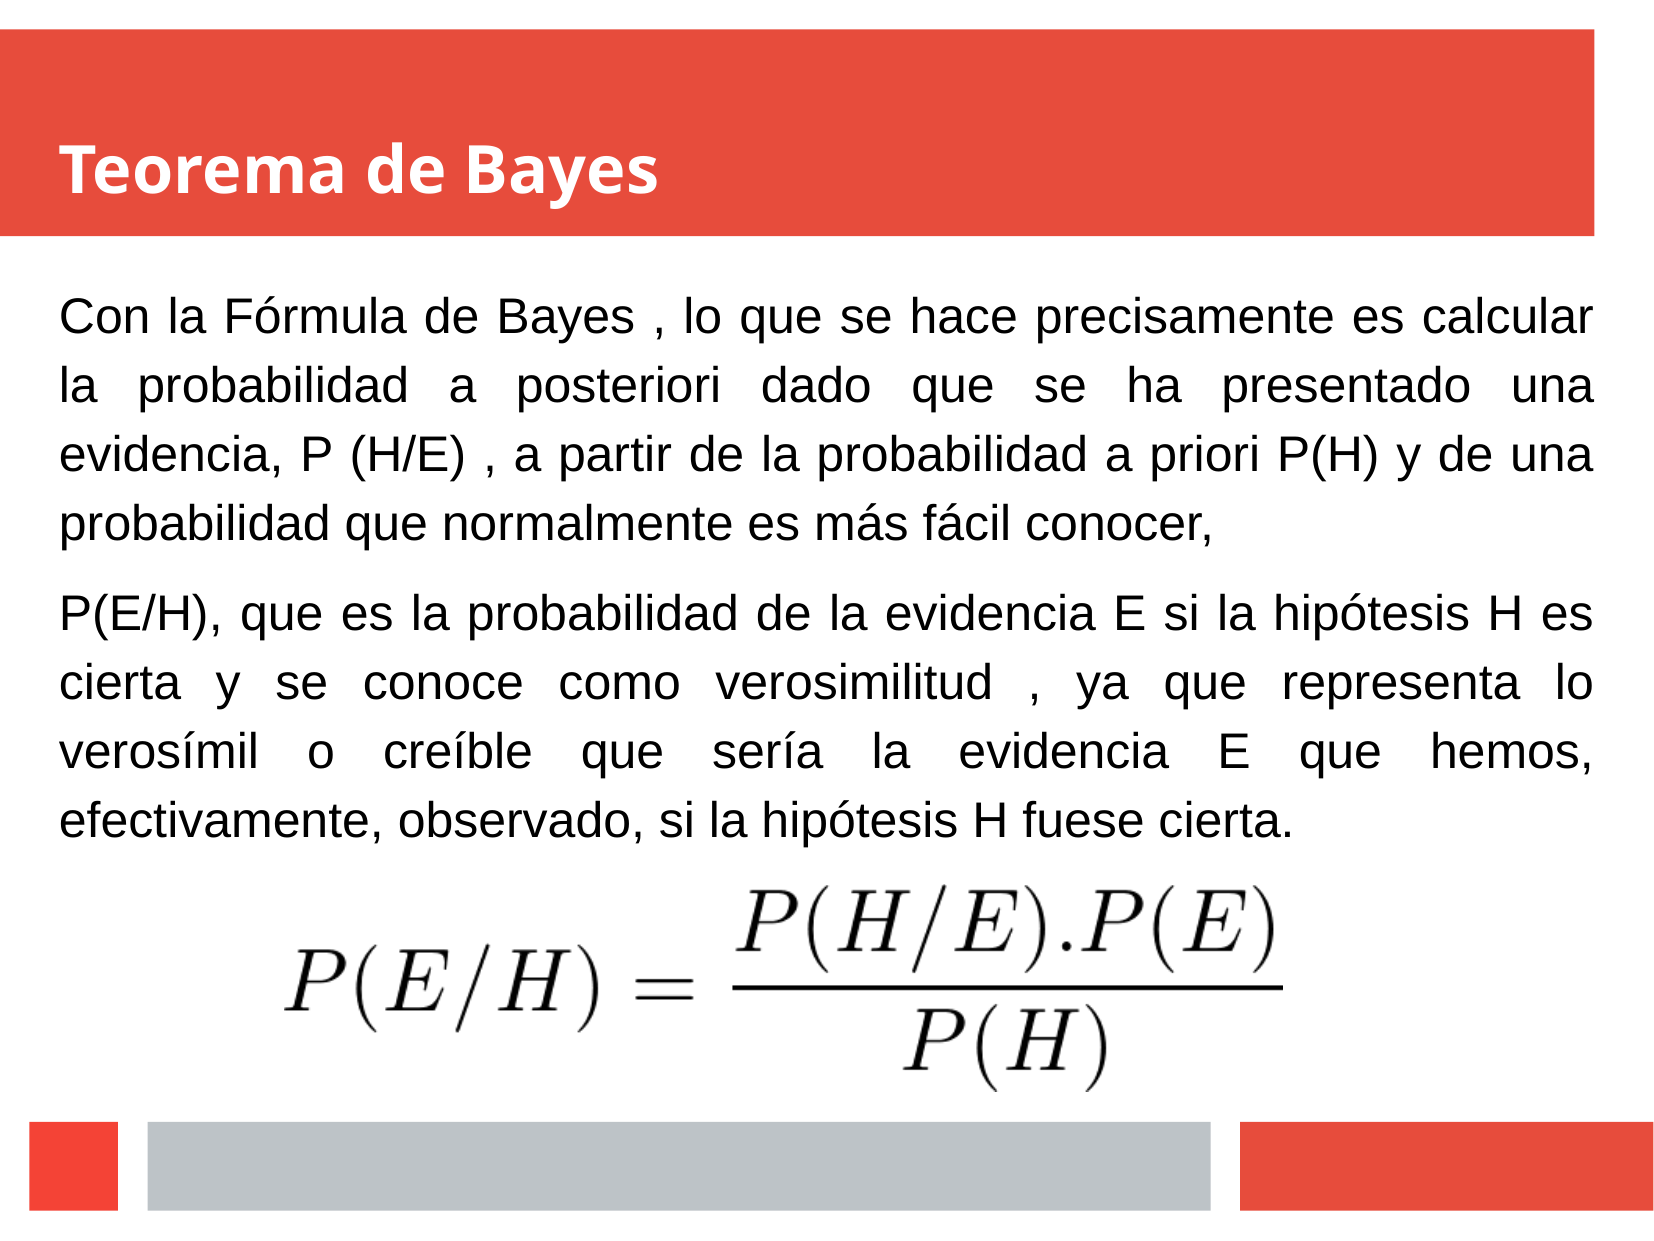

Teorema de Bayes
Con la Fórmula de Bayes , lo que se hace precisamente es calcular la probabilidad a posteriori dado que se ha presentado una evidencia, P (H/E) , a partir de la probabilidad a priori P(H) y de una probabilidad que normalmente es más fácil conocer,
P(E/H), que es la probabilidad de la evidencia E si la hipótesis H es cierta y se conoce como verosimilitud , ya que representa lo verosímil o creíble que sería la evidencia E que hemos, efectivamente, observado, si la hipótesis H fuese cierta.